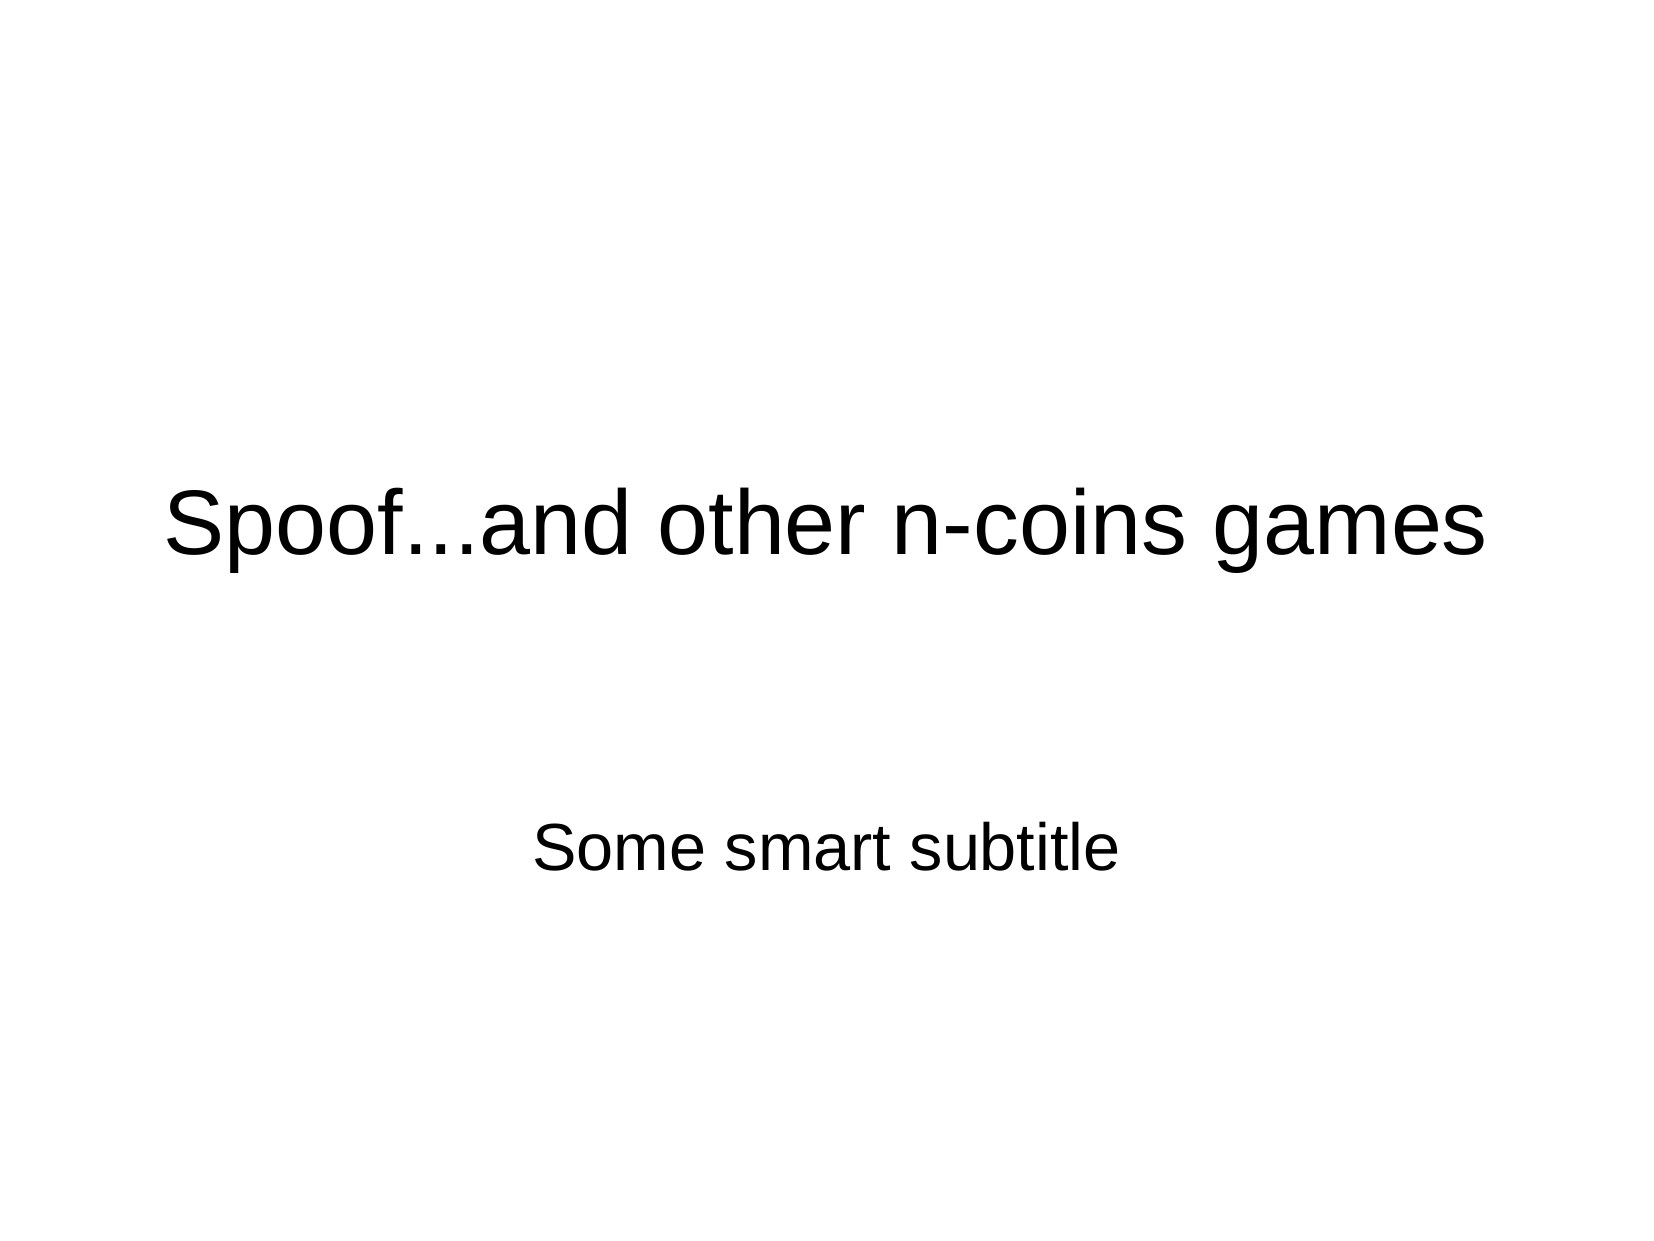

# Spoof...and other n-coins games
Some smart subtitle